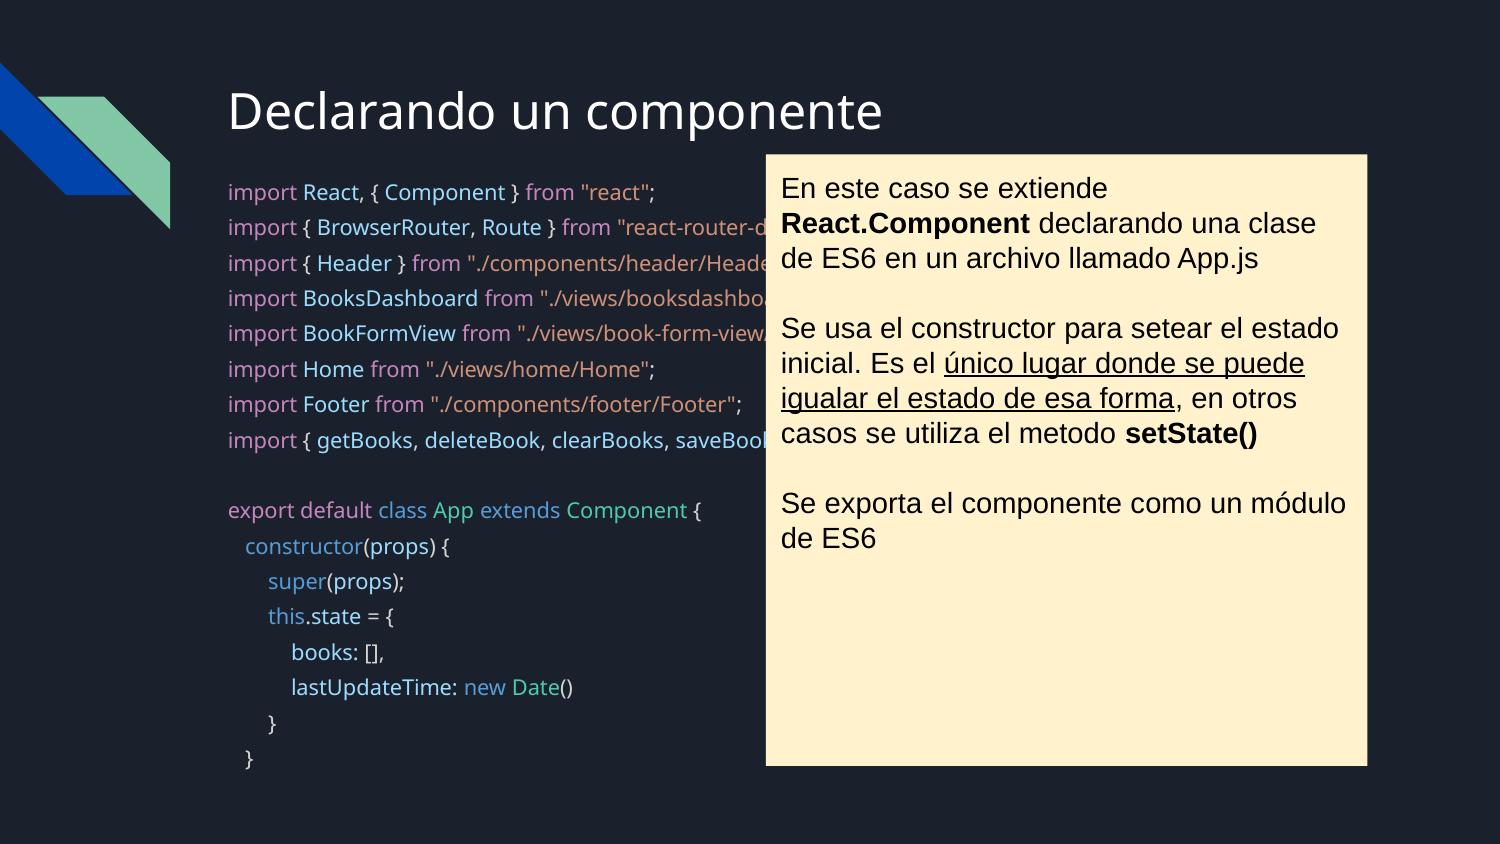

# Declarando un componente
import React, { Component } from "react";
import { BrowserRouter, Route } from "react-router-dom";
import { Header } from "./components/header/Header";
import BooksDashboard from "./views/booksdashboard/BooksDashboard";
import BookFormView from "./views/book-form-view/BookFormView";
import Home from "./views/home/Home";
import Footer from "./components/footer/Footer";
import { getBooks, deleteBook, clearBooks, saveBook, updateBook } from "./services/BooksService";
export default class App extends Component {
 constructor(props) {
 super(props);
 this.state = {
 books: [],
 lastUpdateTime: new Date()
 }
 }
En este caso se extiende React.Component declarando una clase de ES6 en un archivo llamado App.js
Se usa el constructor para setear el estado inicial. Es el único lugar donde se puede igualar el estado de esa forma, en otros casos se utiliza el metodo setState()
Se exporta el componente como un módulo de ES6